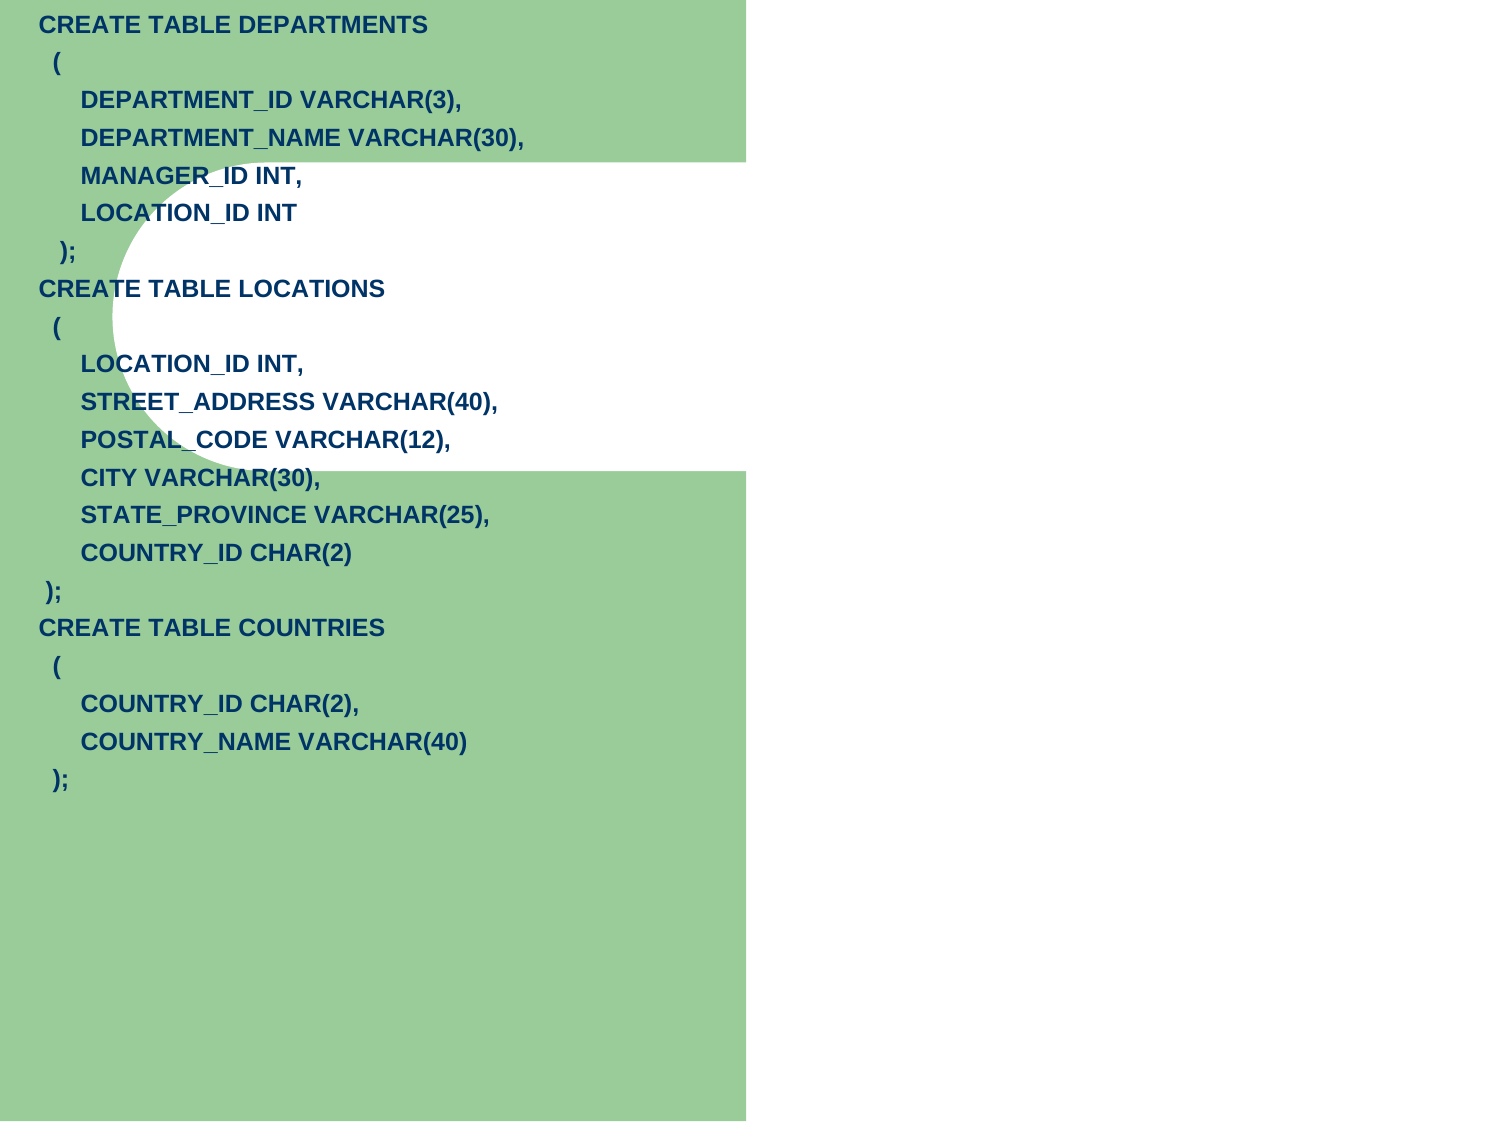

CREATE TABLE DEPARTMENTS
 (
 DEPARTMENT_ID VARCHAR(3),
 DEPARTMENT_NAME VARCHAR(30),
 MANAGER_ID INT,
 LOCATION_ID INT
 );
CREATE TABLE LOCATIONS
 (
 LOCATION_ID INT,
 STREET_ADDRESS VARCHAR(40),
 POSTAL_CODE VARCHAR(12),
 CITY VARCHAR(30),
 STATE_PROVINCE VARCHAR(25),
 COUNTRY_ID CHAR(2)
 );
CREATE TABLE COUNTRIES
 (
 COUNTRY_ID CHAR(2),
 COUNTRY_NAME VARCHAR(40)
 );